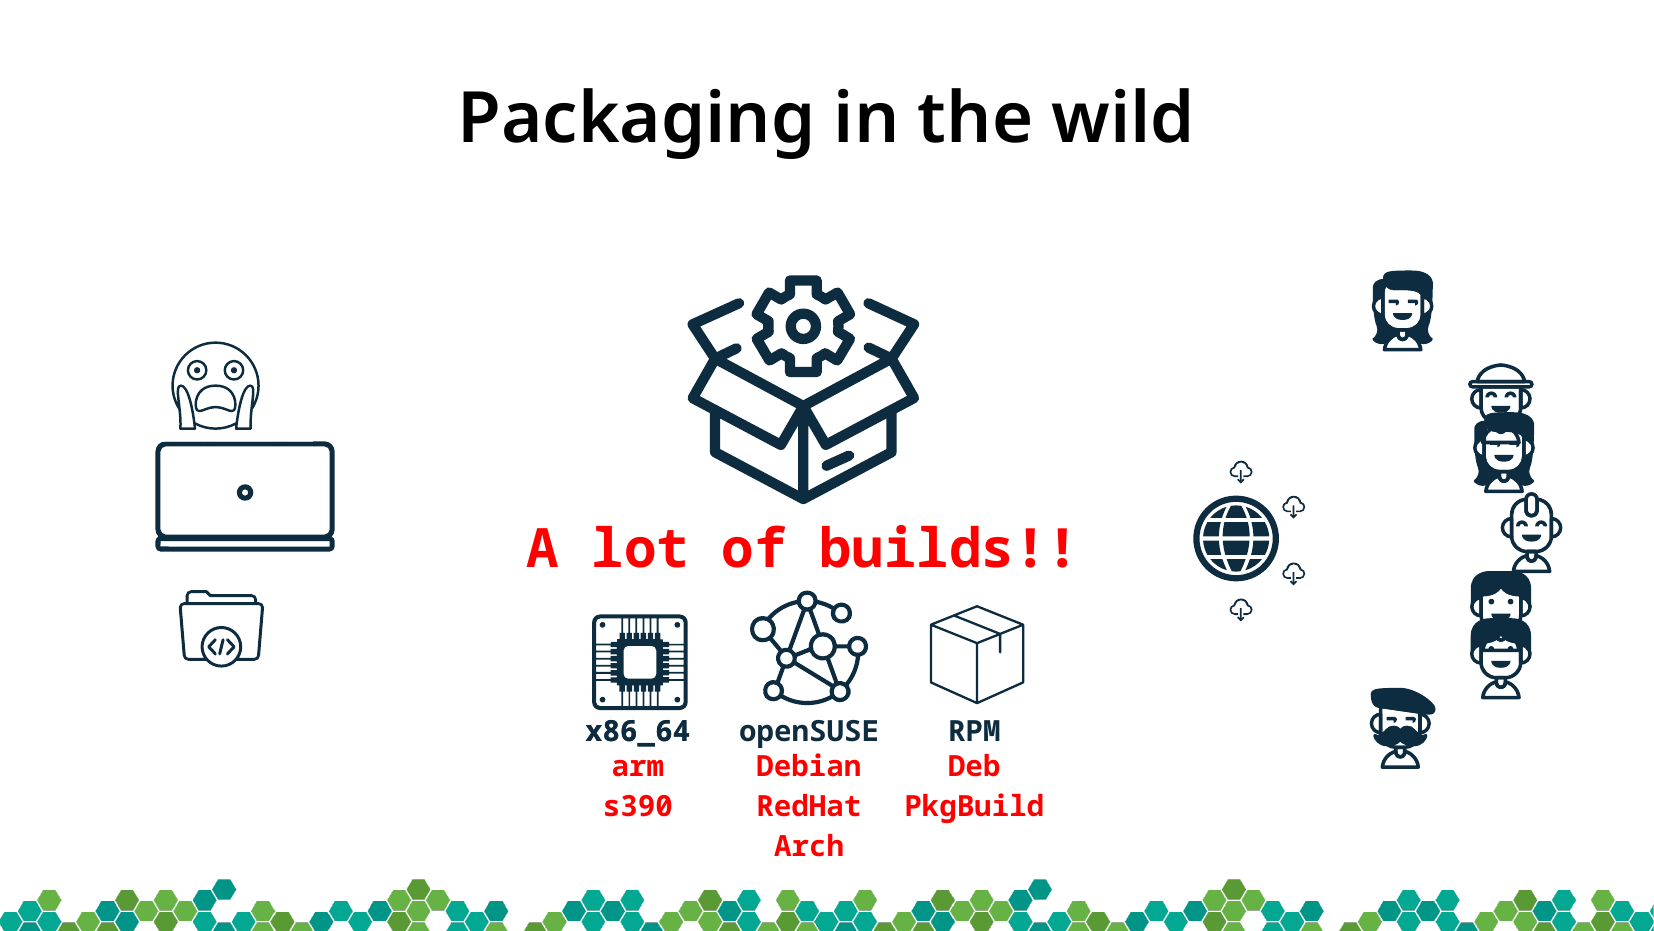

# Packaging in the wild
A lot of builds!!
x86_64
openSUSE
RPM
x86_64
Debian
RedHat
Arch
Deb
PkgBuild
arm
s390